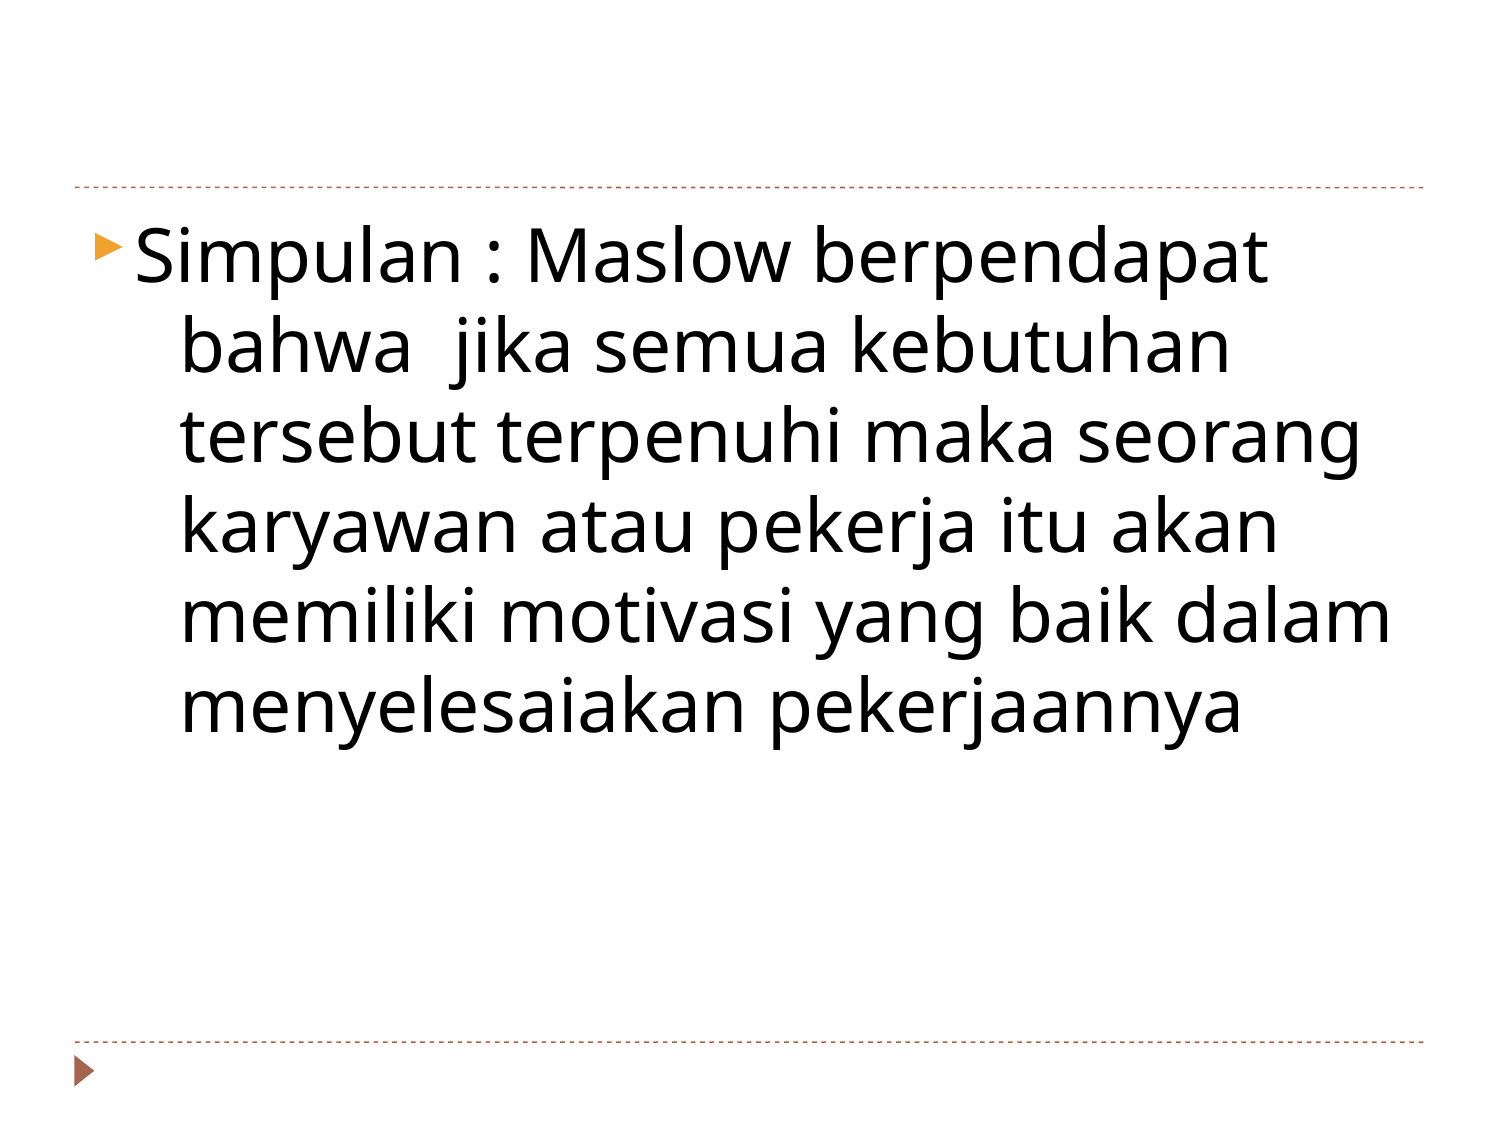

# Simpulan : Maslow berpendapat bahwa jika semua kebutuhan tersebut terpenuhi maka seorang karyawan atau pekerja itu akan memiliki motivasi yang baik dalam menyelesaiakan pekerjaannya